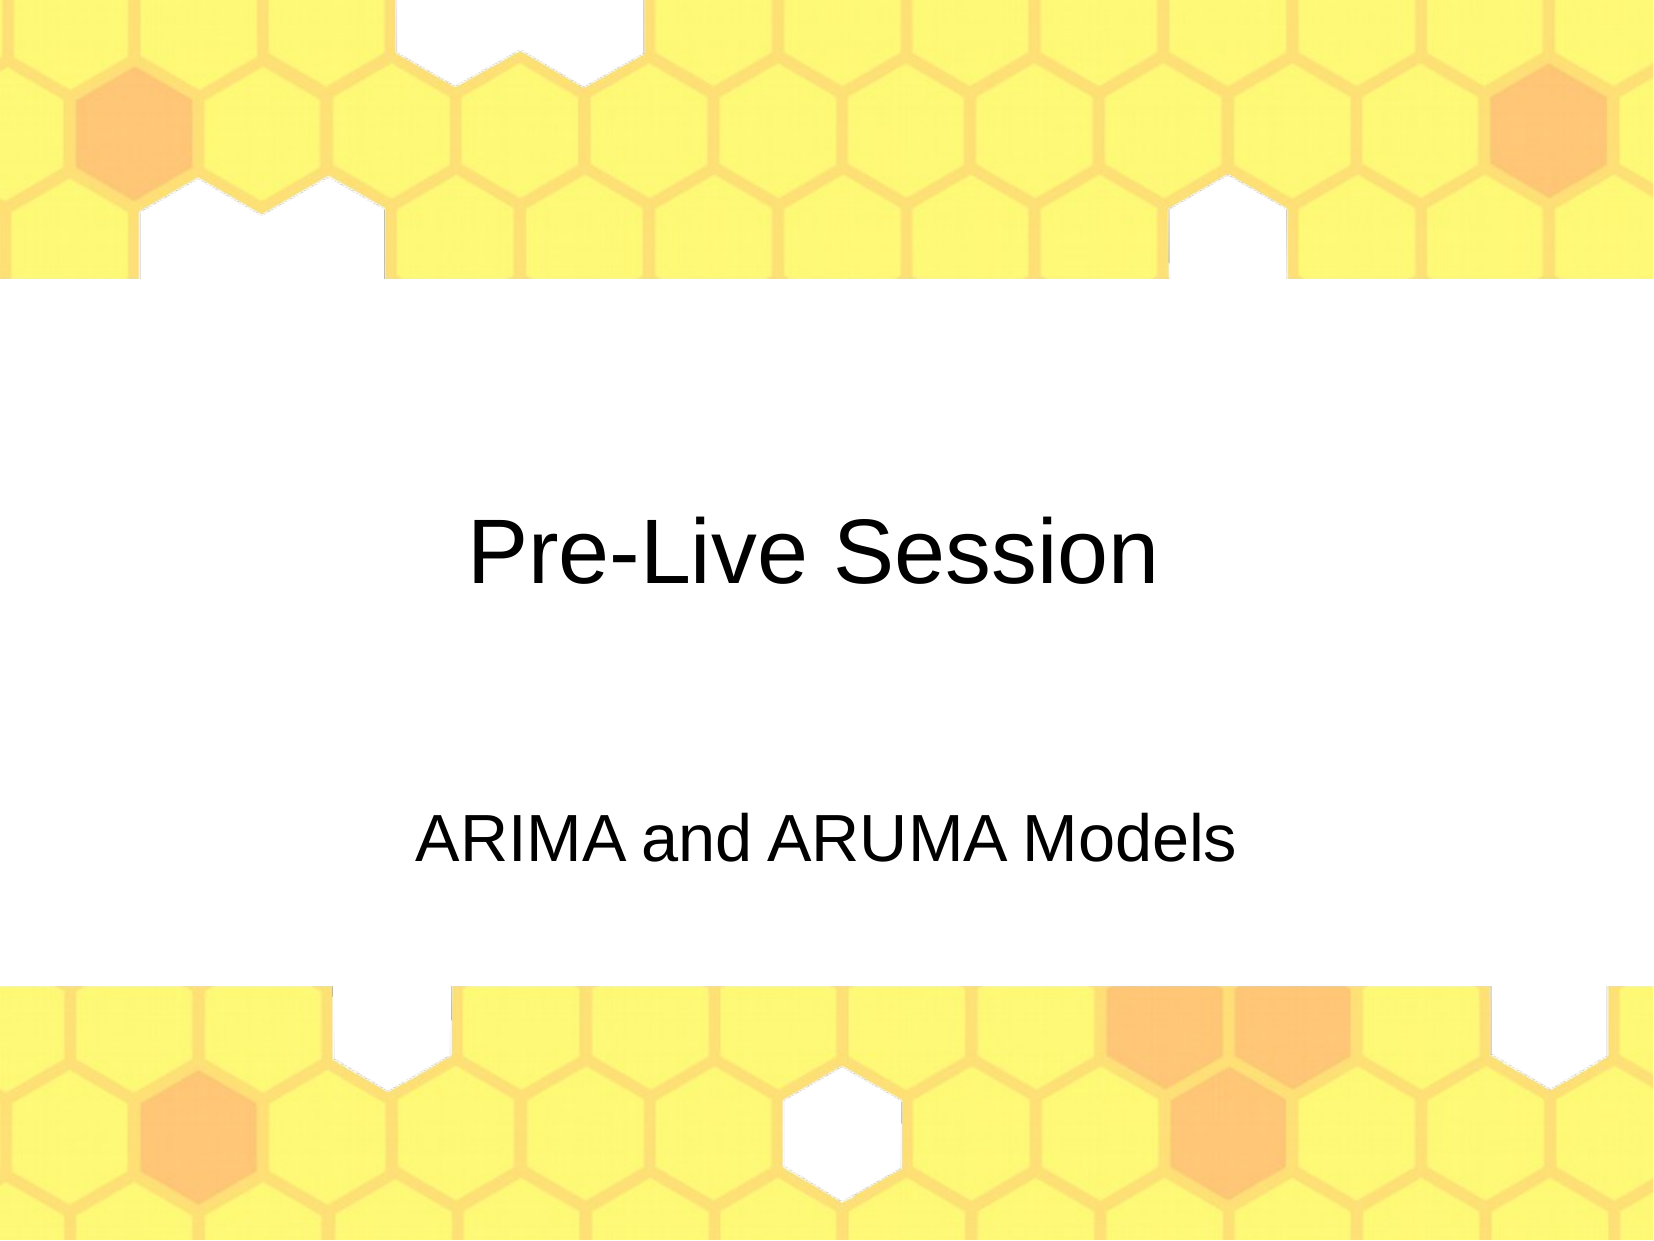

# Pre-Live Session
ARIMA and ARUMA Models